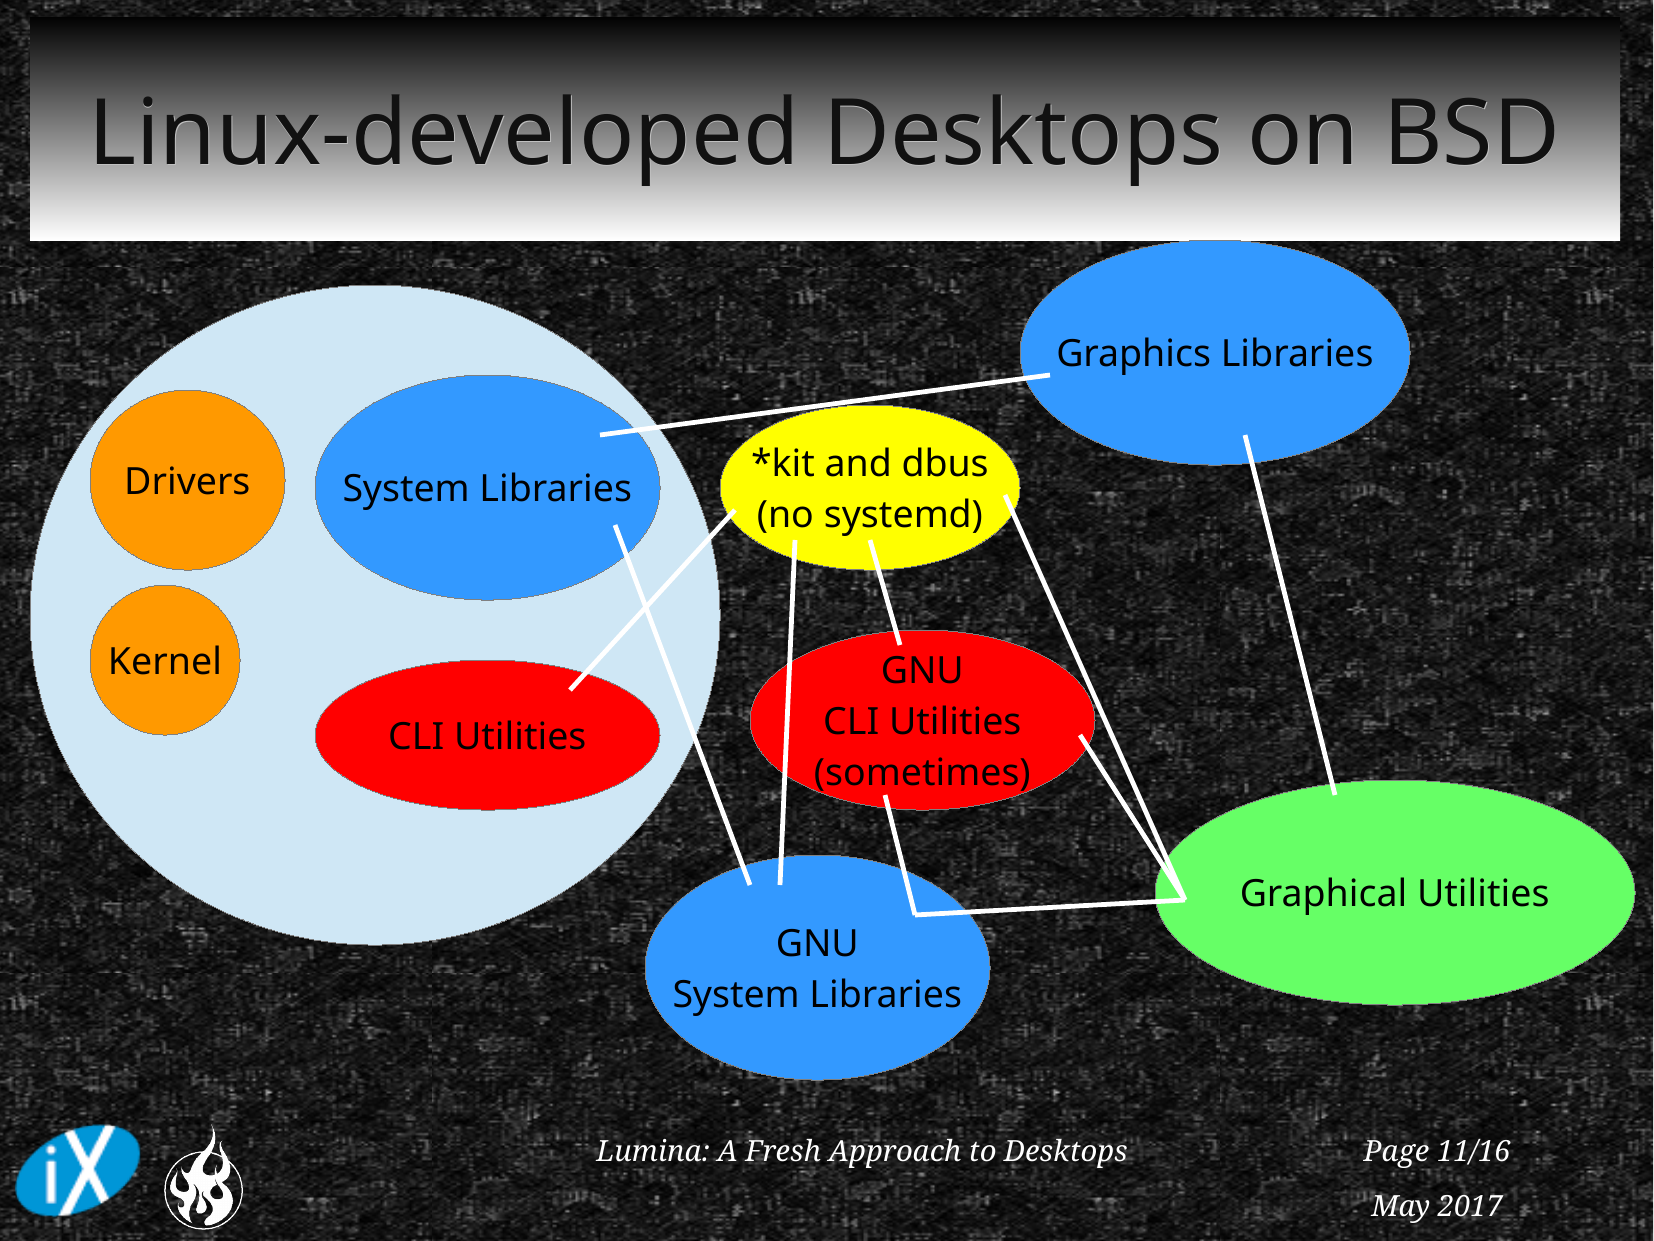

# Linux-developed Desktops on BSD
Graphics Libraries
System Libraries
Drivers
*kit and dbus
(no systemd)
Kernel
GNU
CLI Utilities
(sometimes)
CLI Utilities
Graphical Utilities
GNU
System Libraries
Lumina: A Fresh Approach to Desktops
11
May 2017